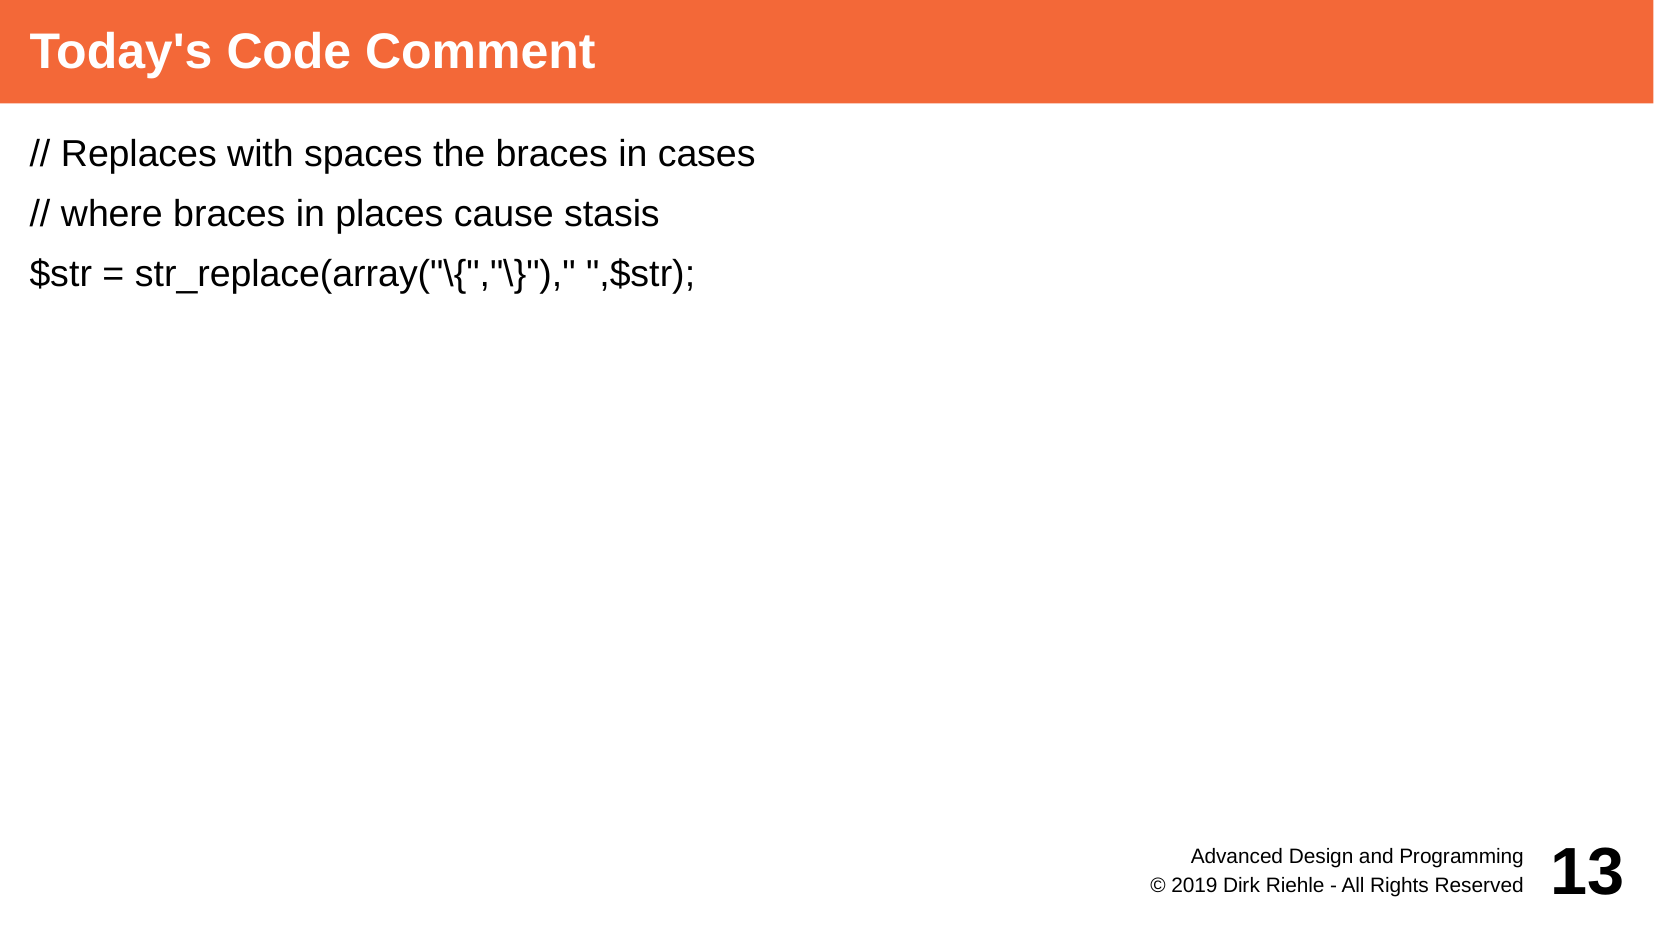

# Today's Code Comment
// Replaces with spaces the braces in cases
// where braces in places cause stasis
$str = str_replace(array("\{","\}")," ",$str);
Advanced Design and Programming
13
© 2019 Dirk Riehle - All Rights Reserved